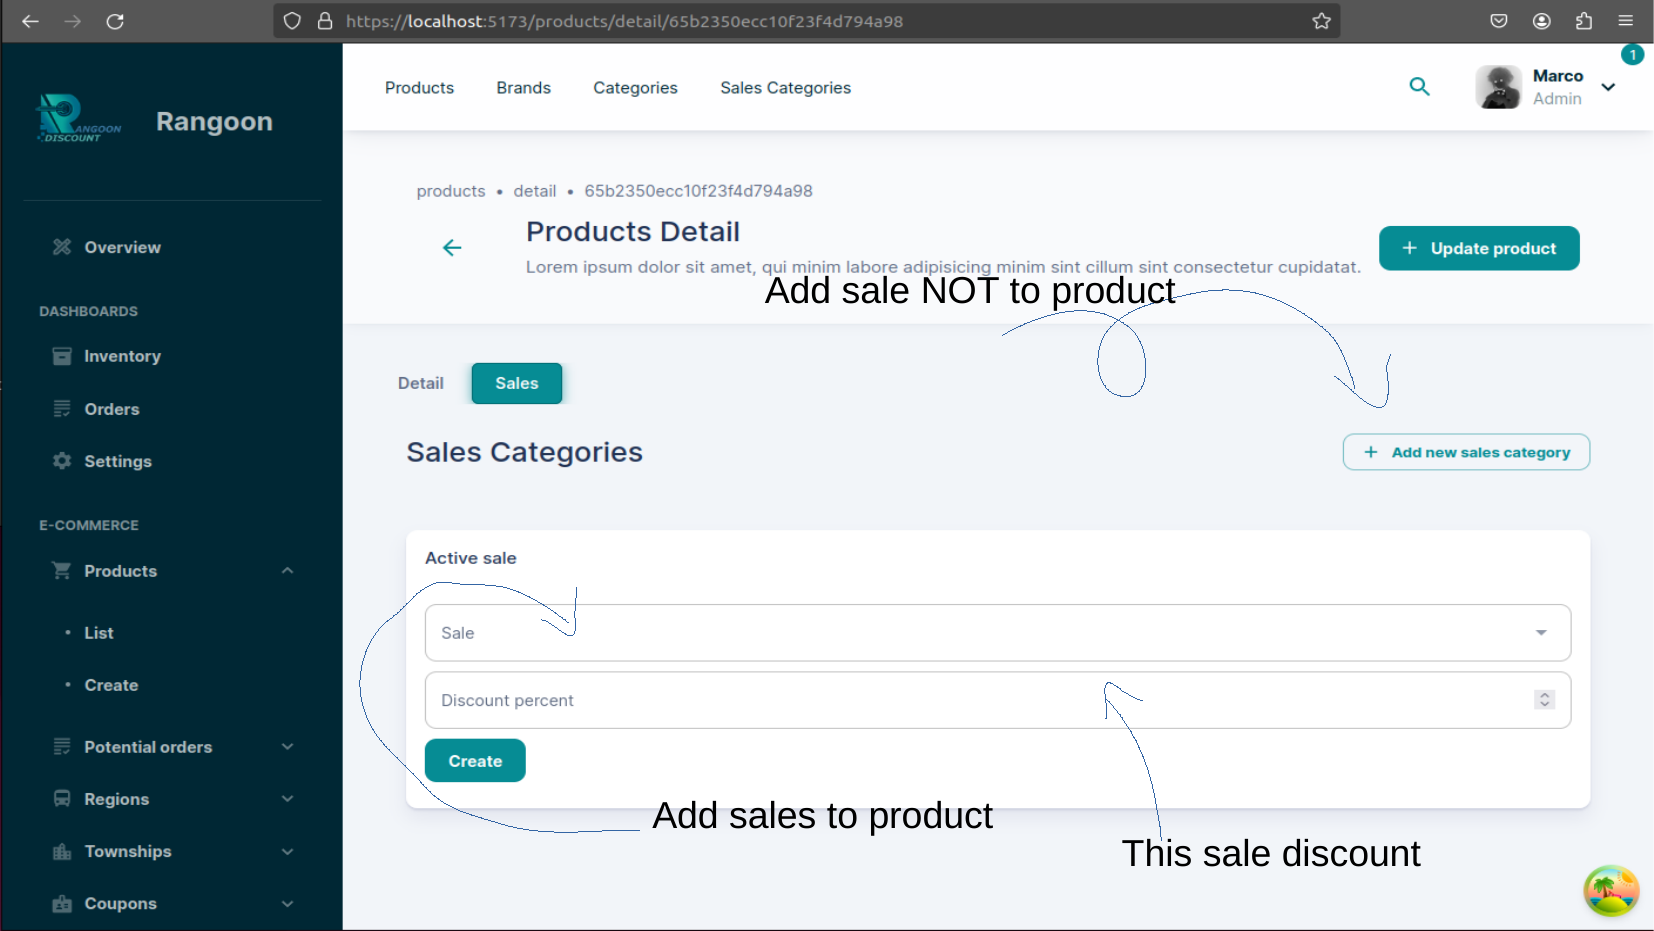

Add sale NOT to product
Add sales to product
This sale discount